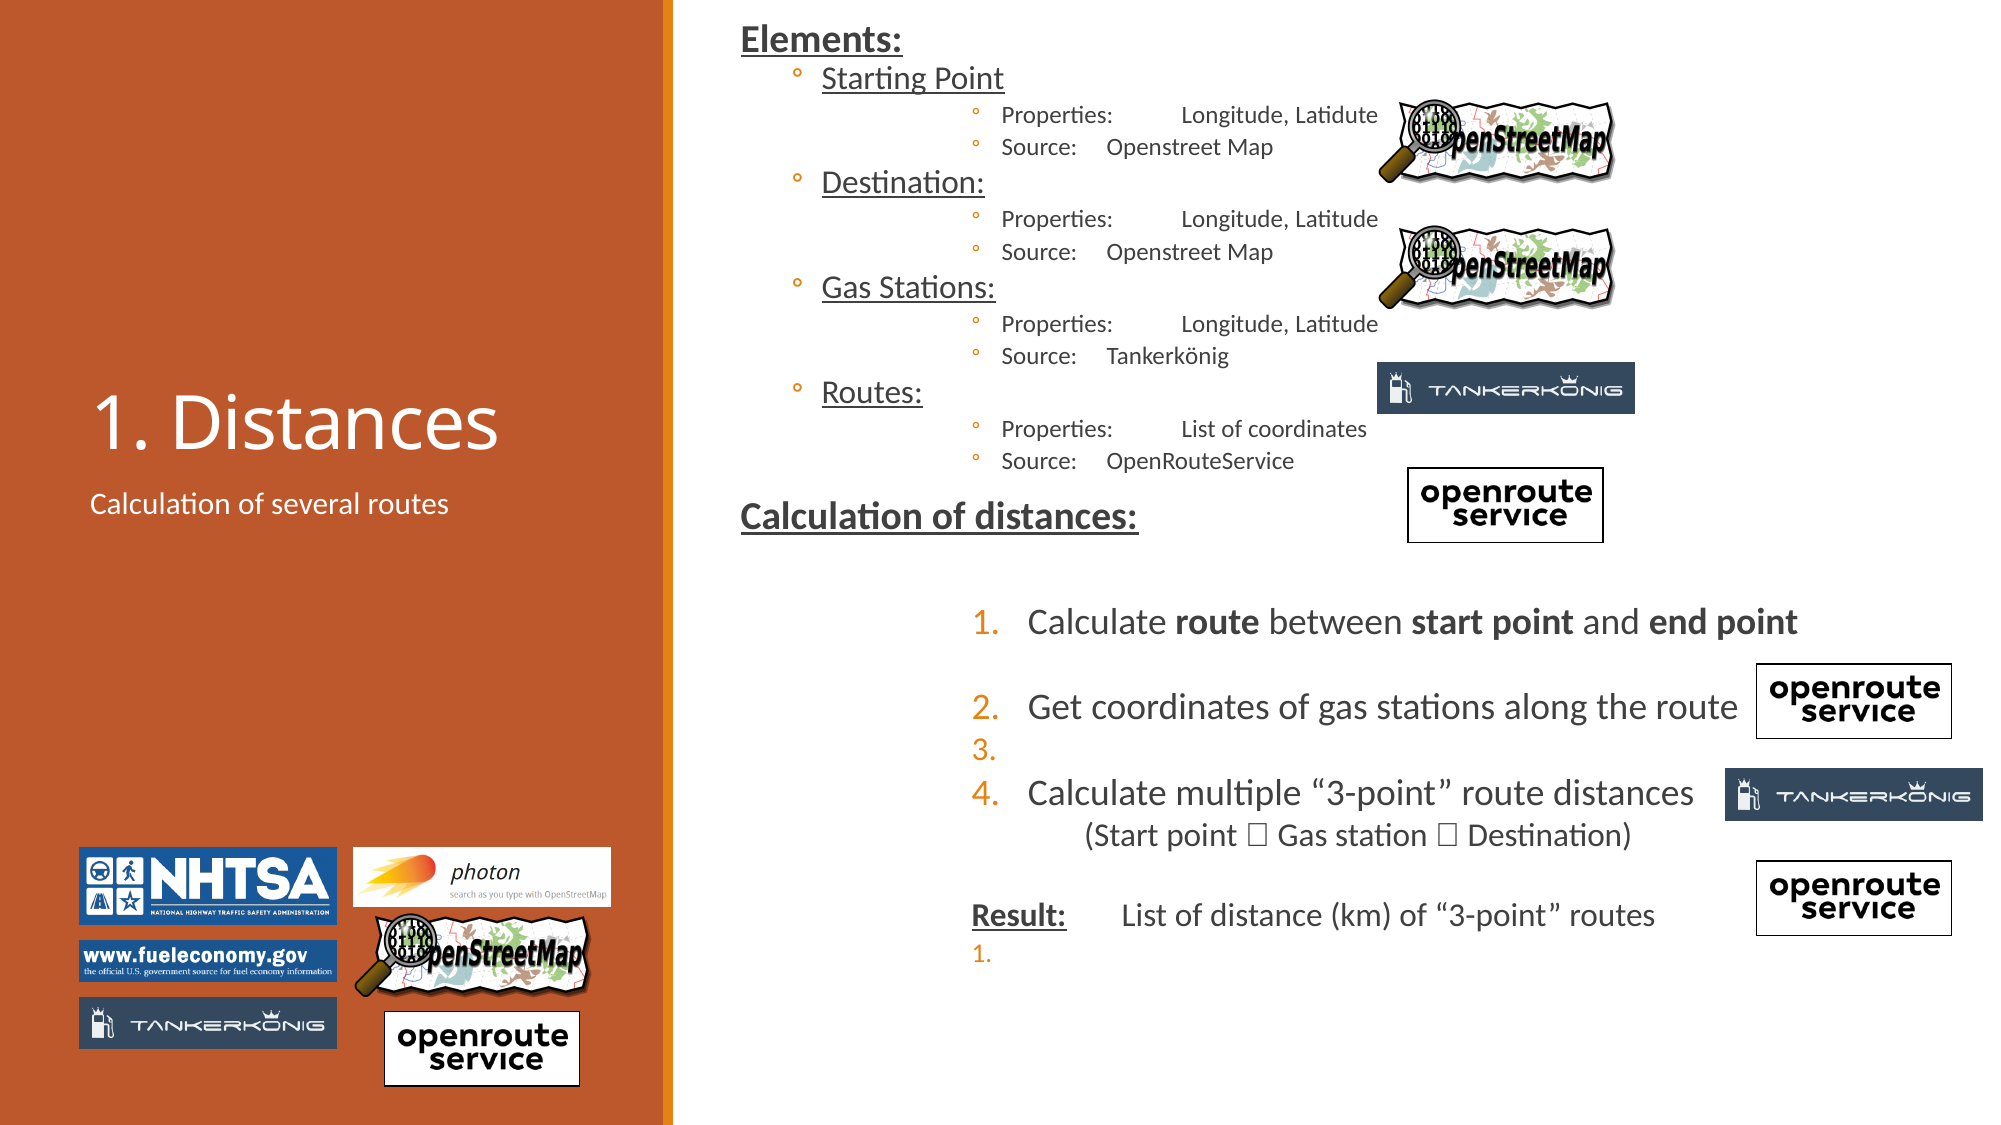

Elements:
Starting Point
Properties:	Longitude, Latidute
Source:	Openstreet Map
Destination:
Properties:	Longitude, Latitude
Source:	Openstreet Map
Gas Stations:
Properties:	Longitude, Latitude
Source:	Tankerkönig
Routes:
Properties:	List of coordinates
Source:	OpenRouteService
Calculation of distances:
Calculate route between start point and end point
Get coordinates of gas stations along the route
Calculate multiple “3-point” route distances
	 (Start point  Gas station  Destination)
Result:	List of distance (km) of “3-point” routes
# 1. Distances
Calculation of several routes